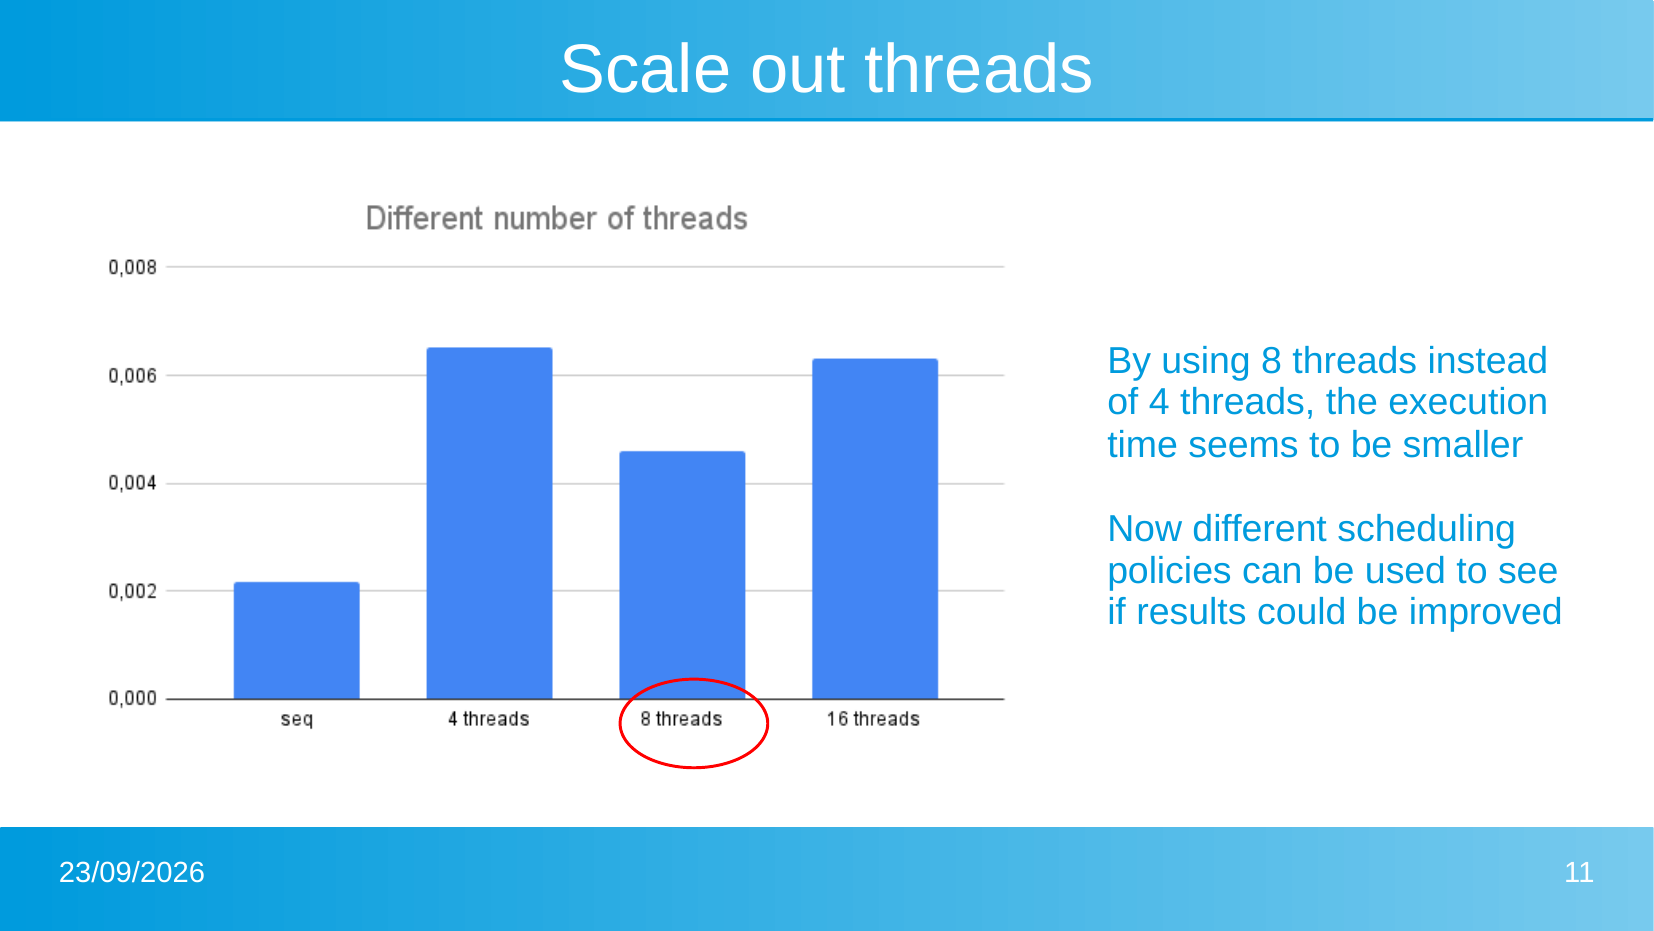

# Scale out threads
By using 8 threads instead of 4 threads, the execution time seems to be smaller
Now different scheduling policies can be used to see if results could be improved
11